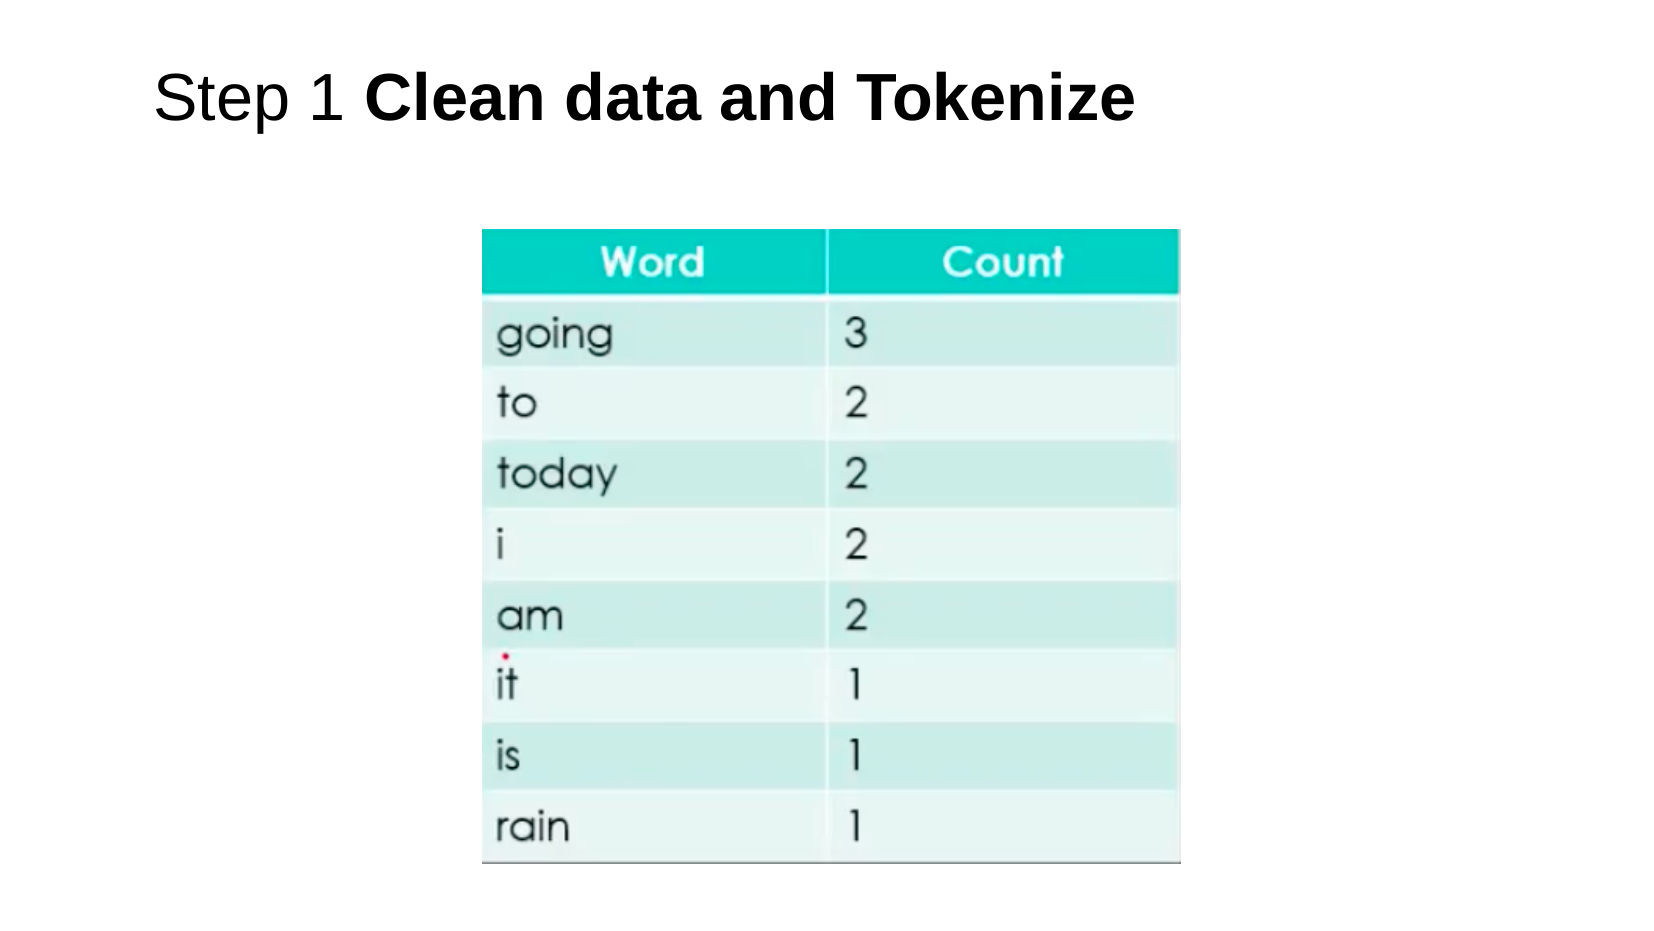

# Step 1 Clean data and Tokenize